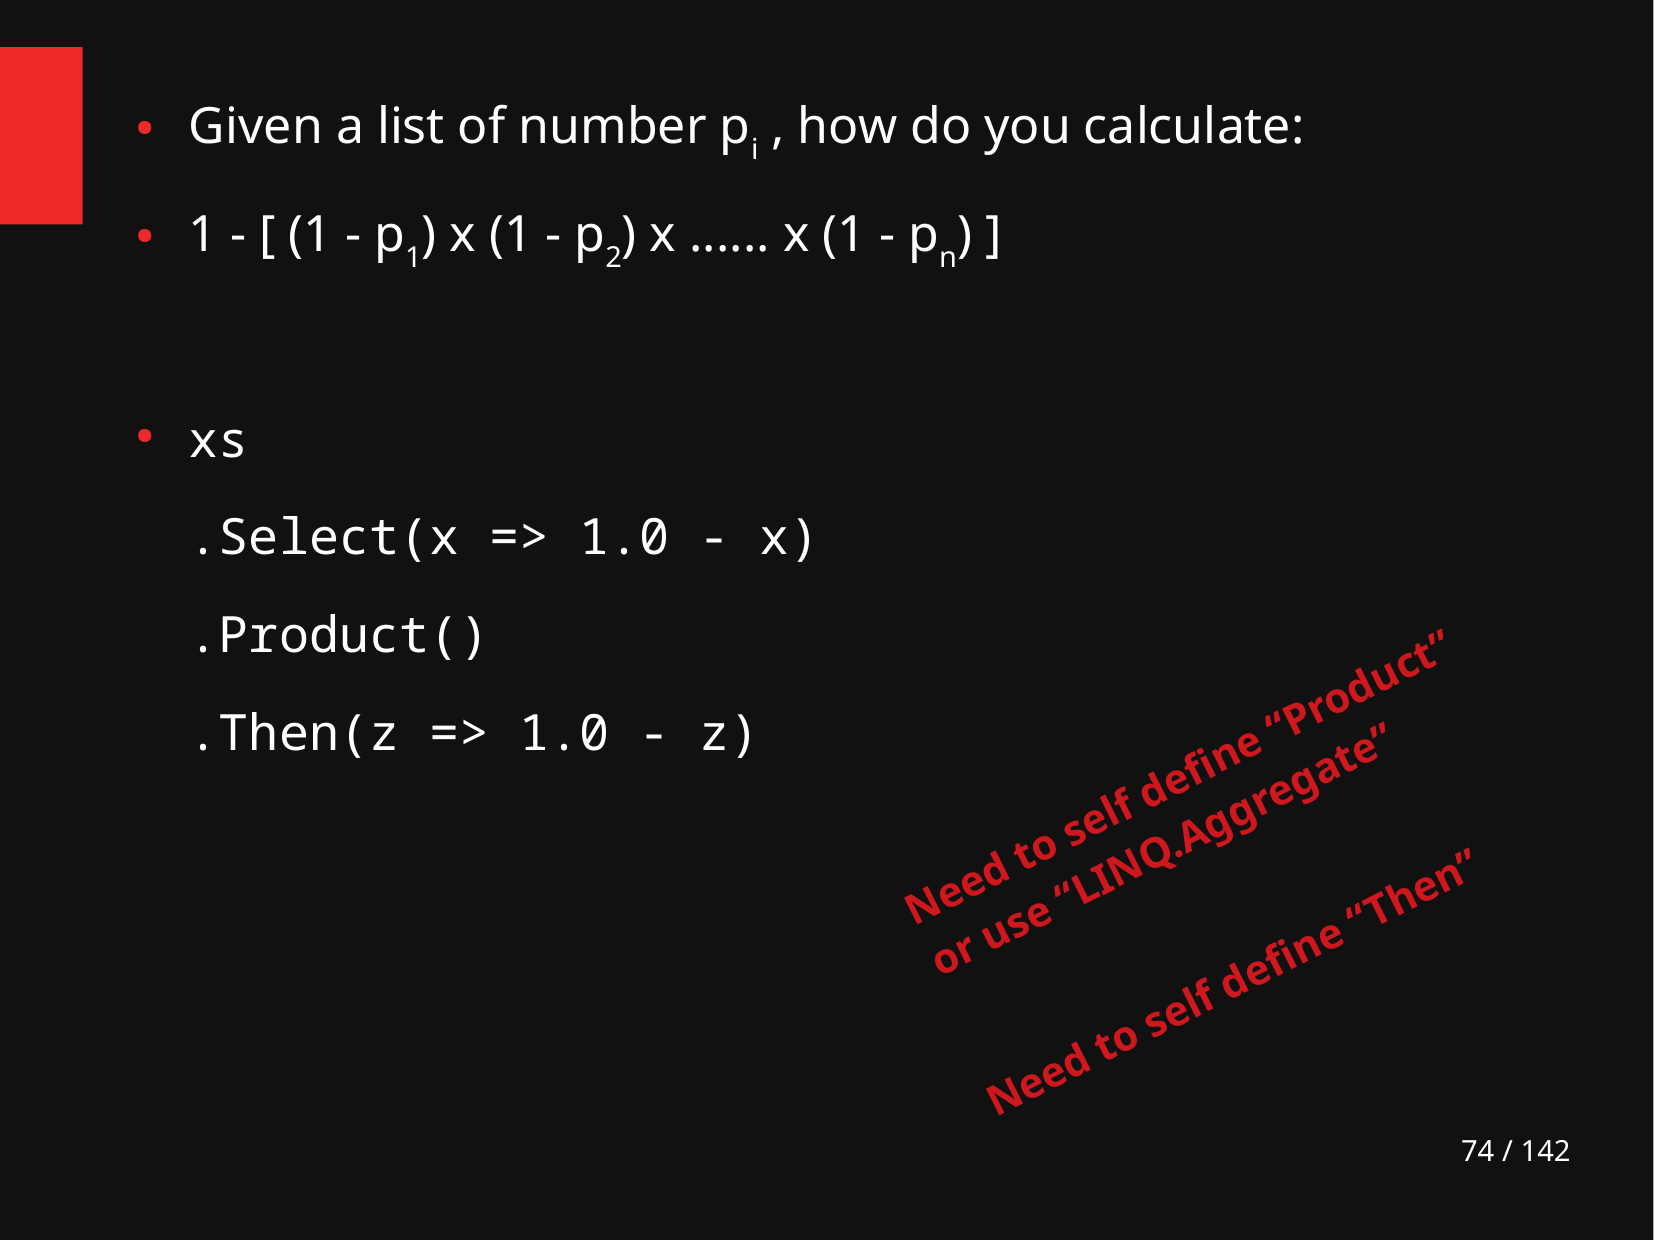

# Given a list of number pi , how do you calculate:
1 - [ (1 - p1) x (1 - p2) x ...... x (1 - pn) ]
xs
.Select(x => 1.0 - x)
.Product()
.Then(z => 1.0 - z)
Need to self define “Product” or use “LINQ.Aggregate”
Need to self define “Then”
74